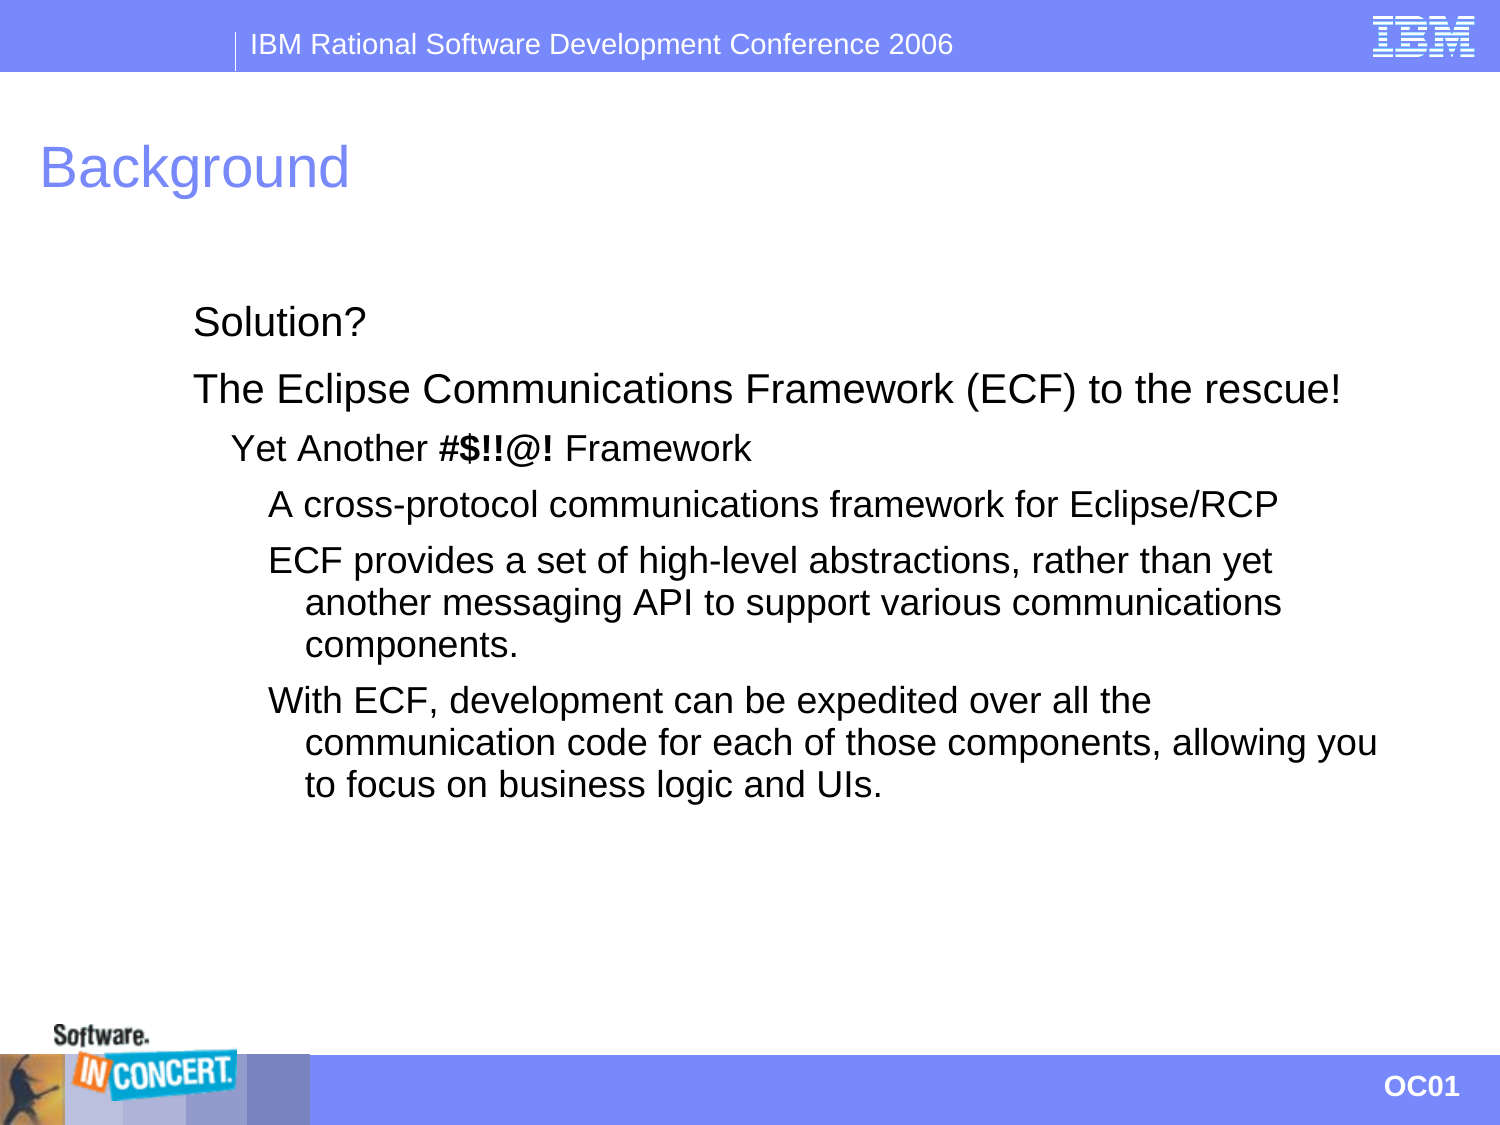

# Background
Solution?
The Eclipse Communications Framework (ECF) to the rescue!
Yet Another #$!!@! Framework
A cross-protocol communications framework for Eclipse/RCP
ECF provides a set of high-level abstractions, rather than yet another messaging API to support various communications components.
With ECF, development can be expedited over all the communication code for each of those components, allowing you to focus on business logic and UIs.